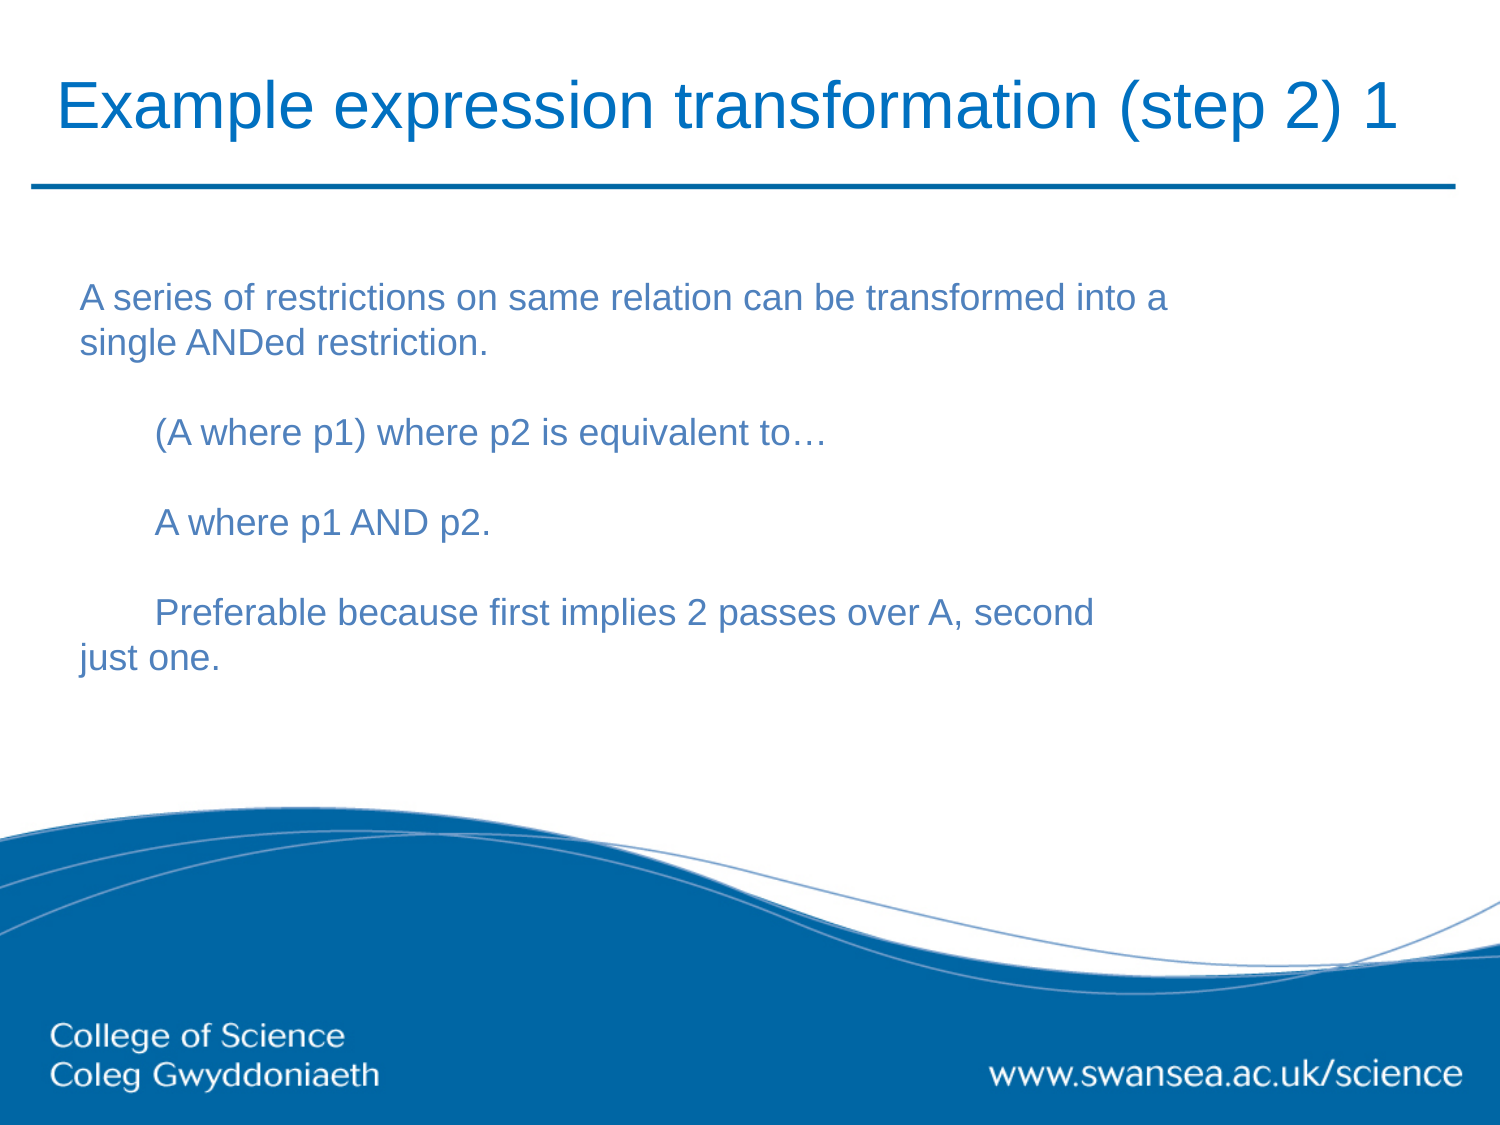

Example expression transformation (step 2) 1
A series of restrictions on same relation can be transformed into a single ANDed restriction.
	(A where p1) where p2 is equivalent to…
	A where p1 AND p2.
	Preferable because first implies 2 passes over A, second 	just one.